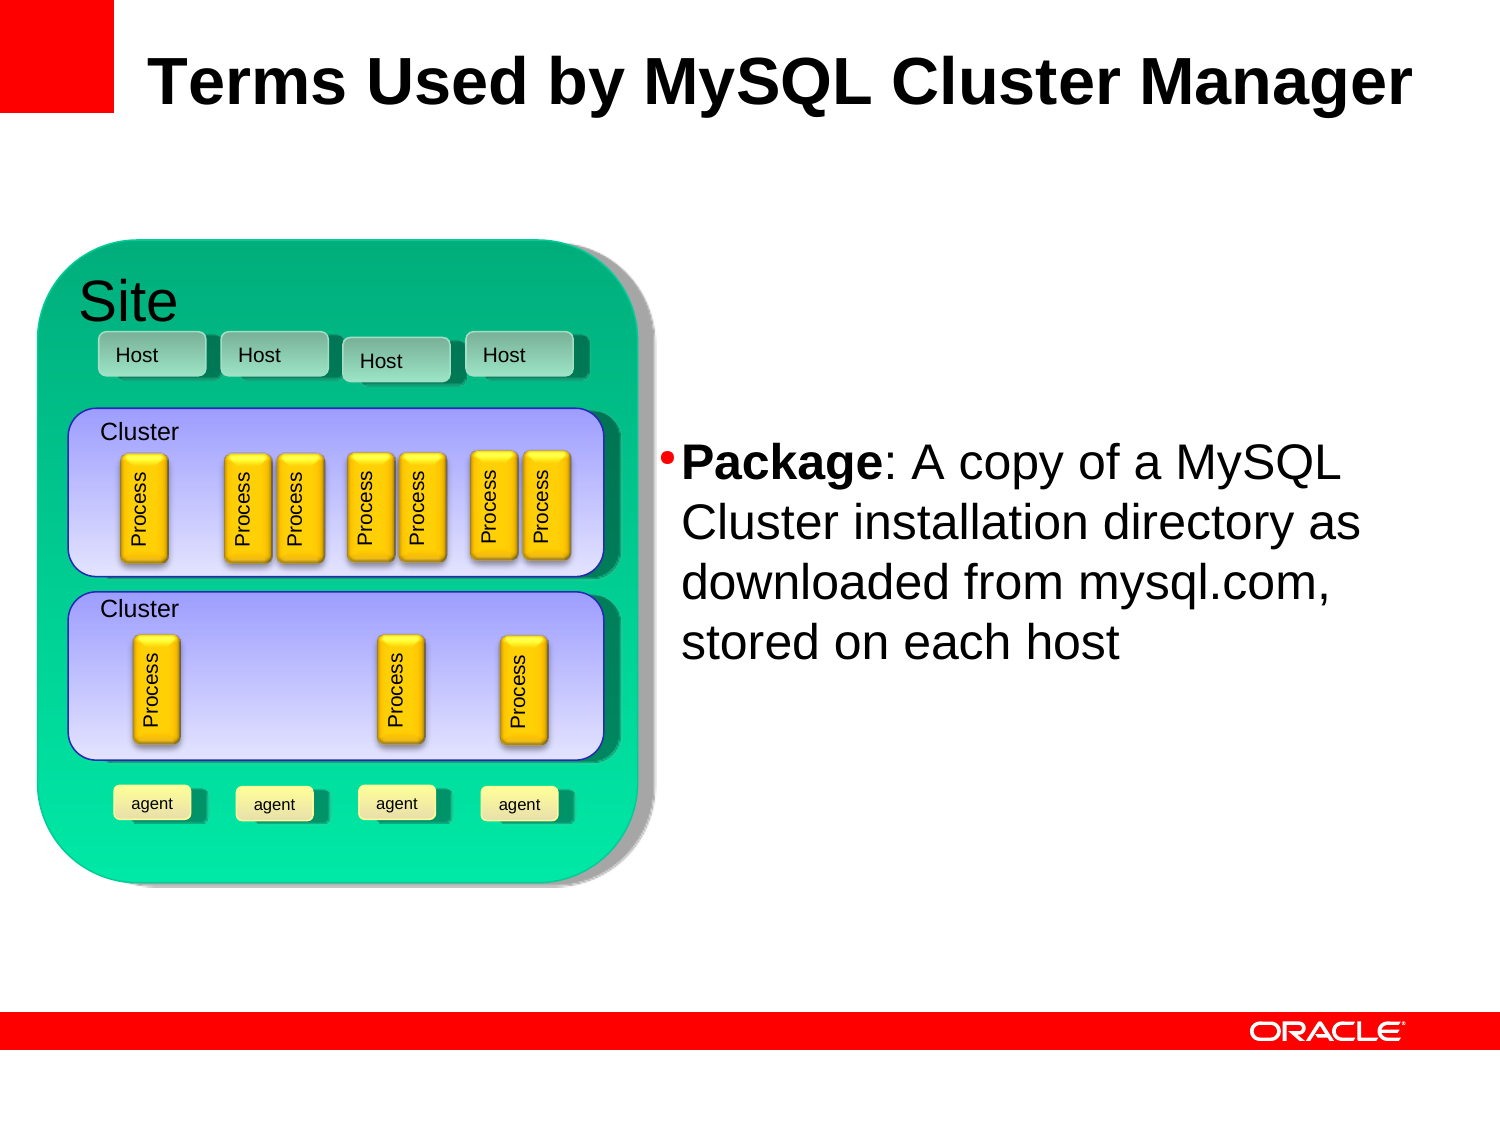

# Terms Used by MySQL Cluster Manager
Site
Host
Host
Host
Host
Cluster
Package: A copy of a MySQL Cluster installation directory as downloaded from mysql.com, stored on each host
Process
Process
Process
Process
Process
Process
Process
Cluster
Process
Process
Process
agent
agent
agent
agent